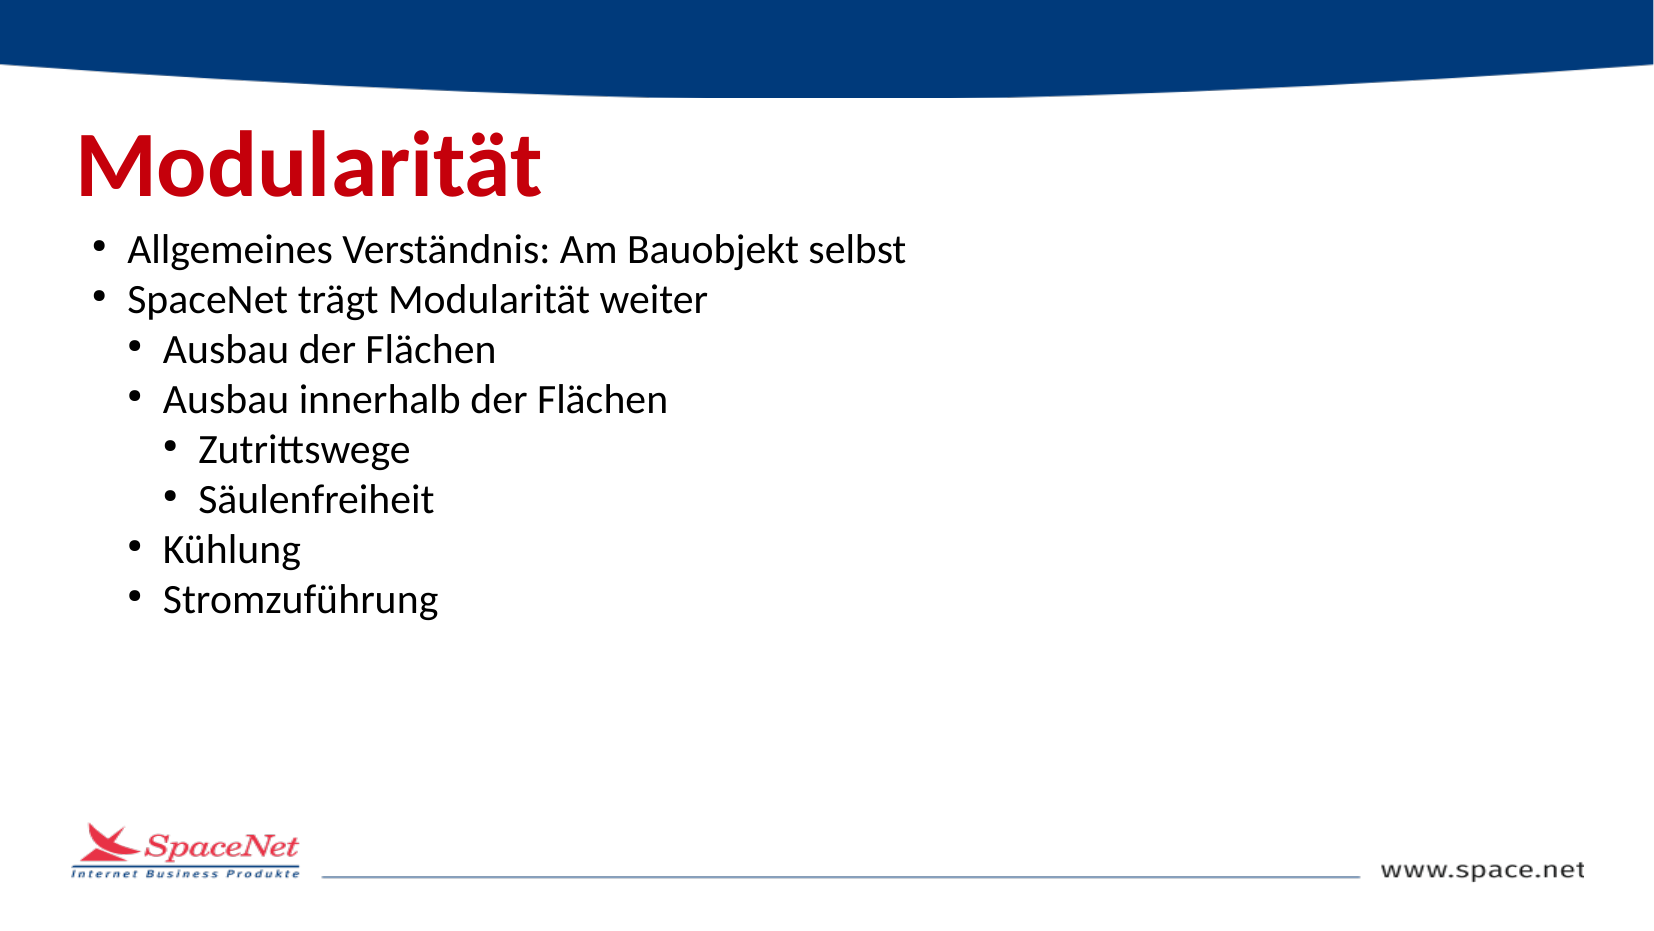

Modularität
Allgemeines Verständnis: Am Bauobjekt selbst
SpaceNet trägt Modularität weiter
Ausbau der Flächen
Ausbau innerhalb der Flächen
Zutrittswege
Säulenfreiheit
Kühlung
Stromzuführung